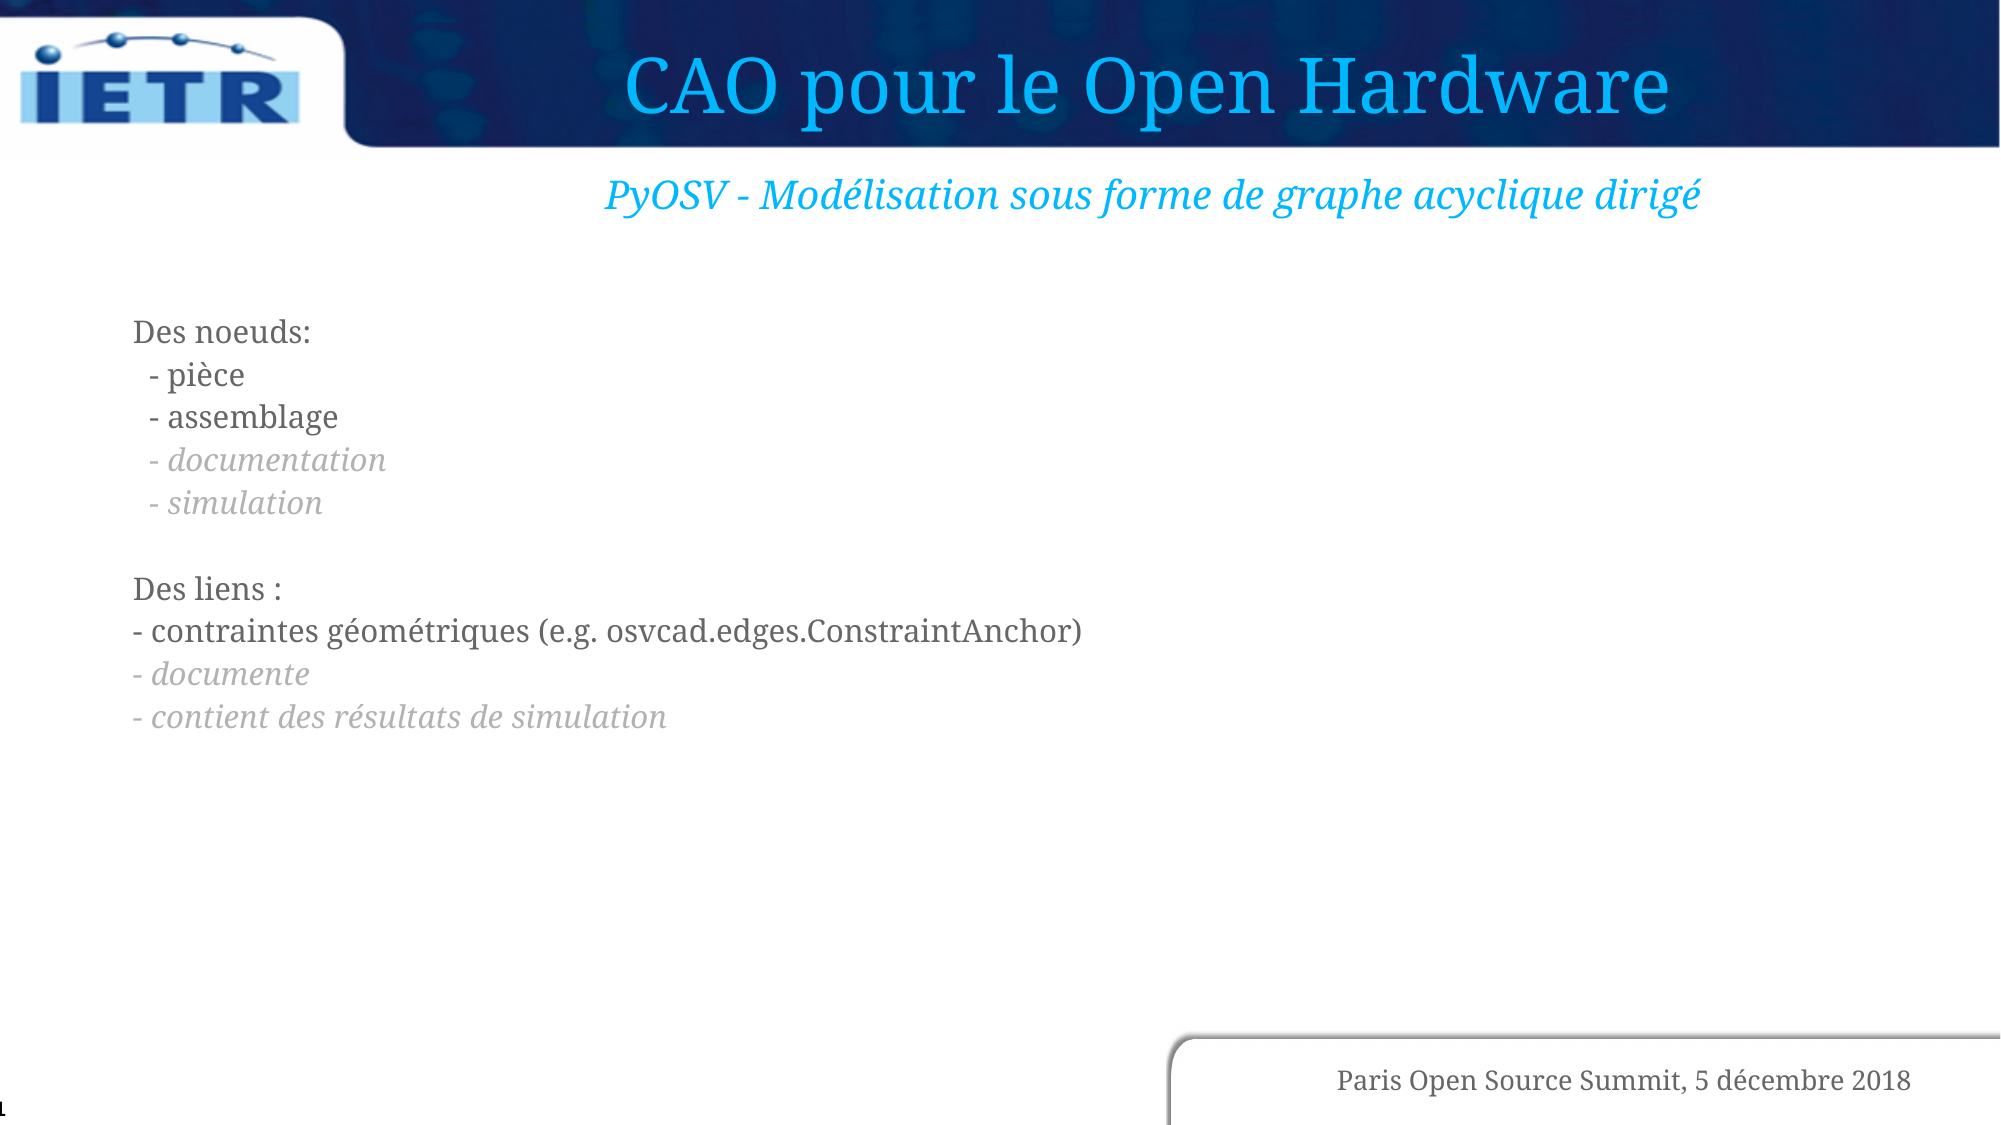

CAO pour le Open Hardware
PyOSV - Modélisation sous forme de graphe acyclique dirigé
Des noeuds:
 - pièce
 - assemblage
 - documentation
 - simulation
Des liens :
- contraintes géométriques (e.g. osvcad.edges.ConstraintAnchor)
- documente
- contient des résultats de simulation
Paris Open Source Summit, 5 décembre 2018